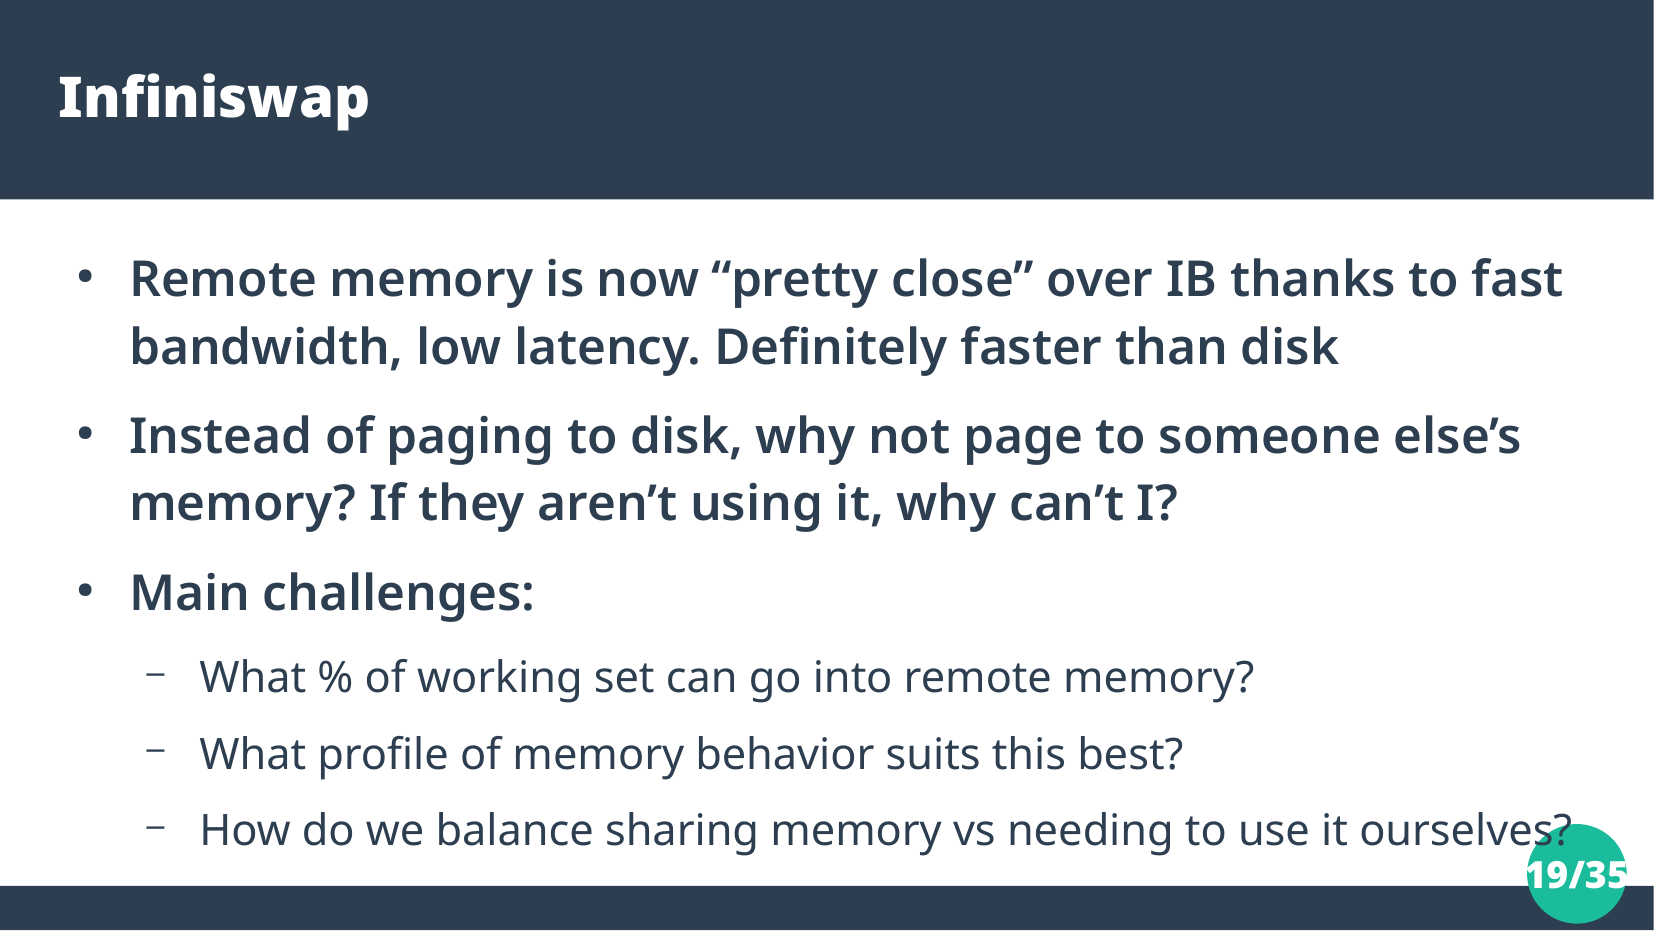

# Infiniswap
Remote memory is now “pretty close” over IB thanks to fast bandwidth, low latency. Definitely faster than disk
Instead of paging to disk, why not page to someone else’s memory? If they aren’t using it, why can’t I?
Main challenges:
What % of working set can go into remote memory?
What profile of memory behavior suits this best?
How do we balance sharing memory vs needing to use it ourselves?